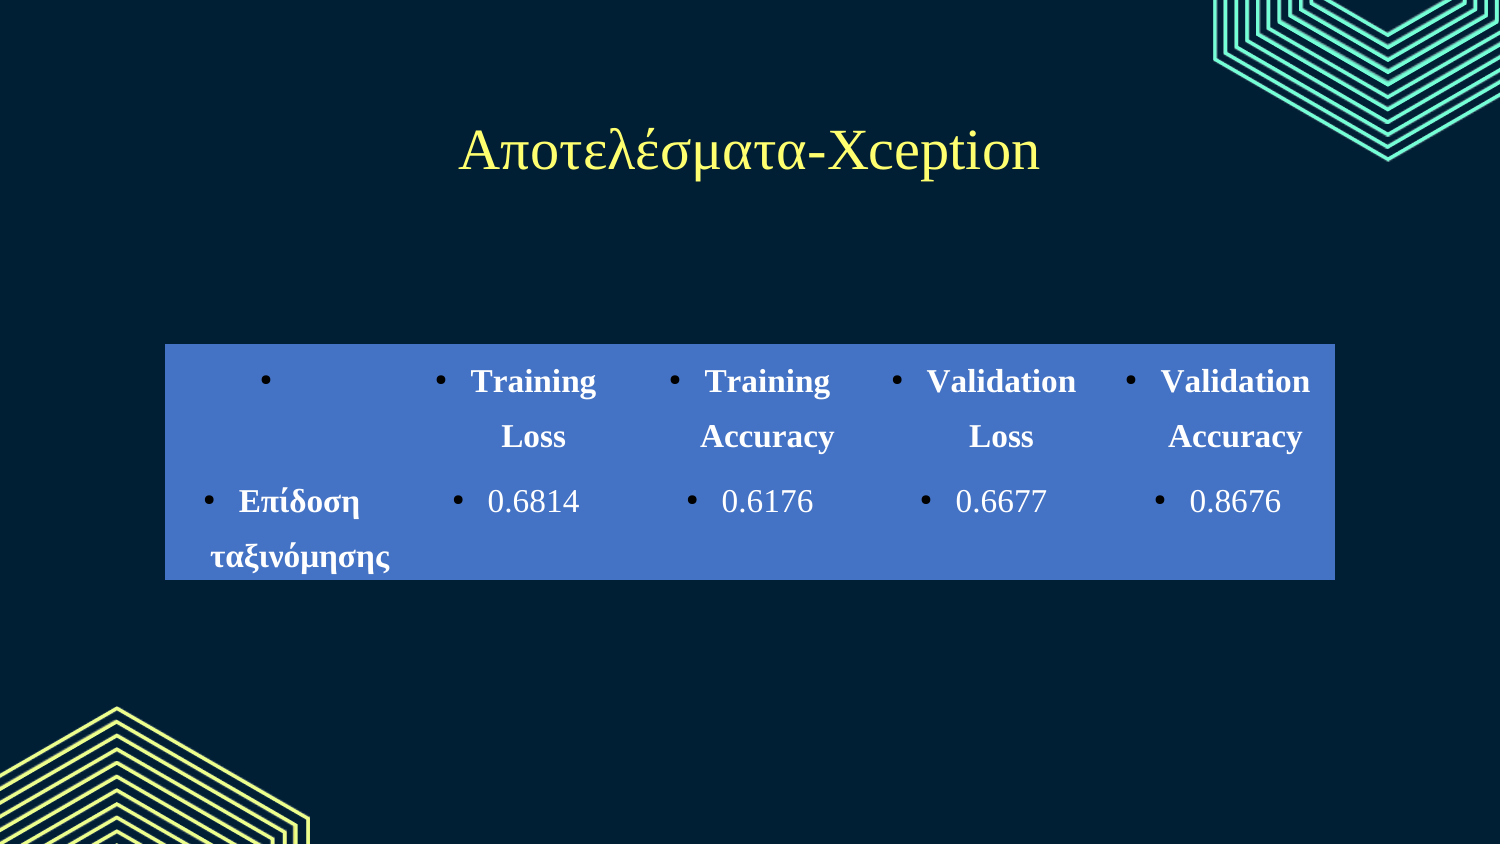

# Αποτελέσματα-Xception
| | Training Loss | Training Accuracy | Validation Loss | Validation Accuracy |
| --- | --- | --- | --- | --- |
| Επίδοση ταξινόμησης | 0.6814 | 0.6176 | 0.6677 | 0.8676 |